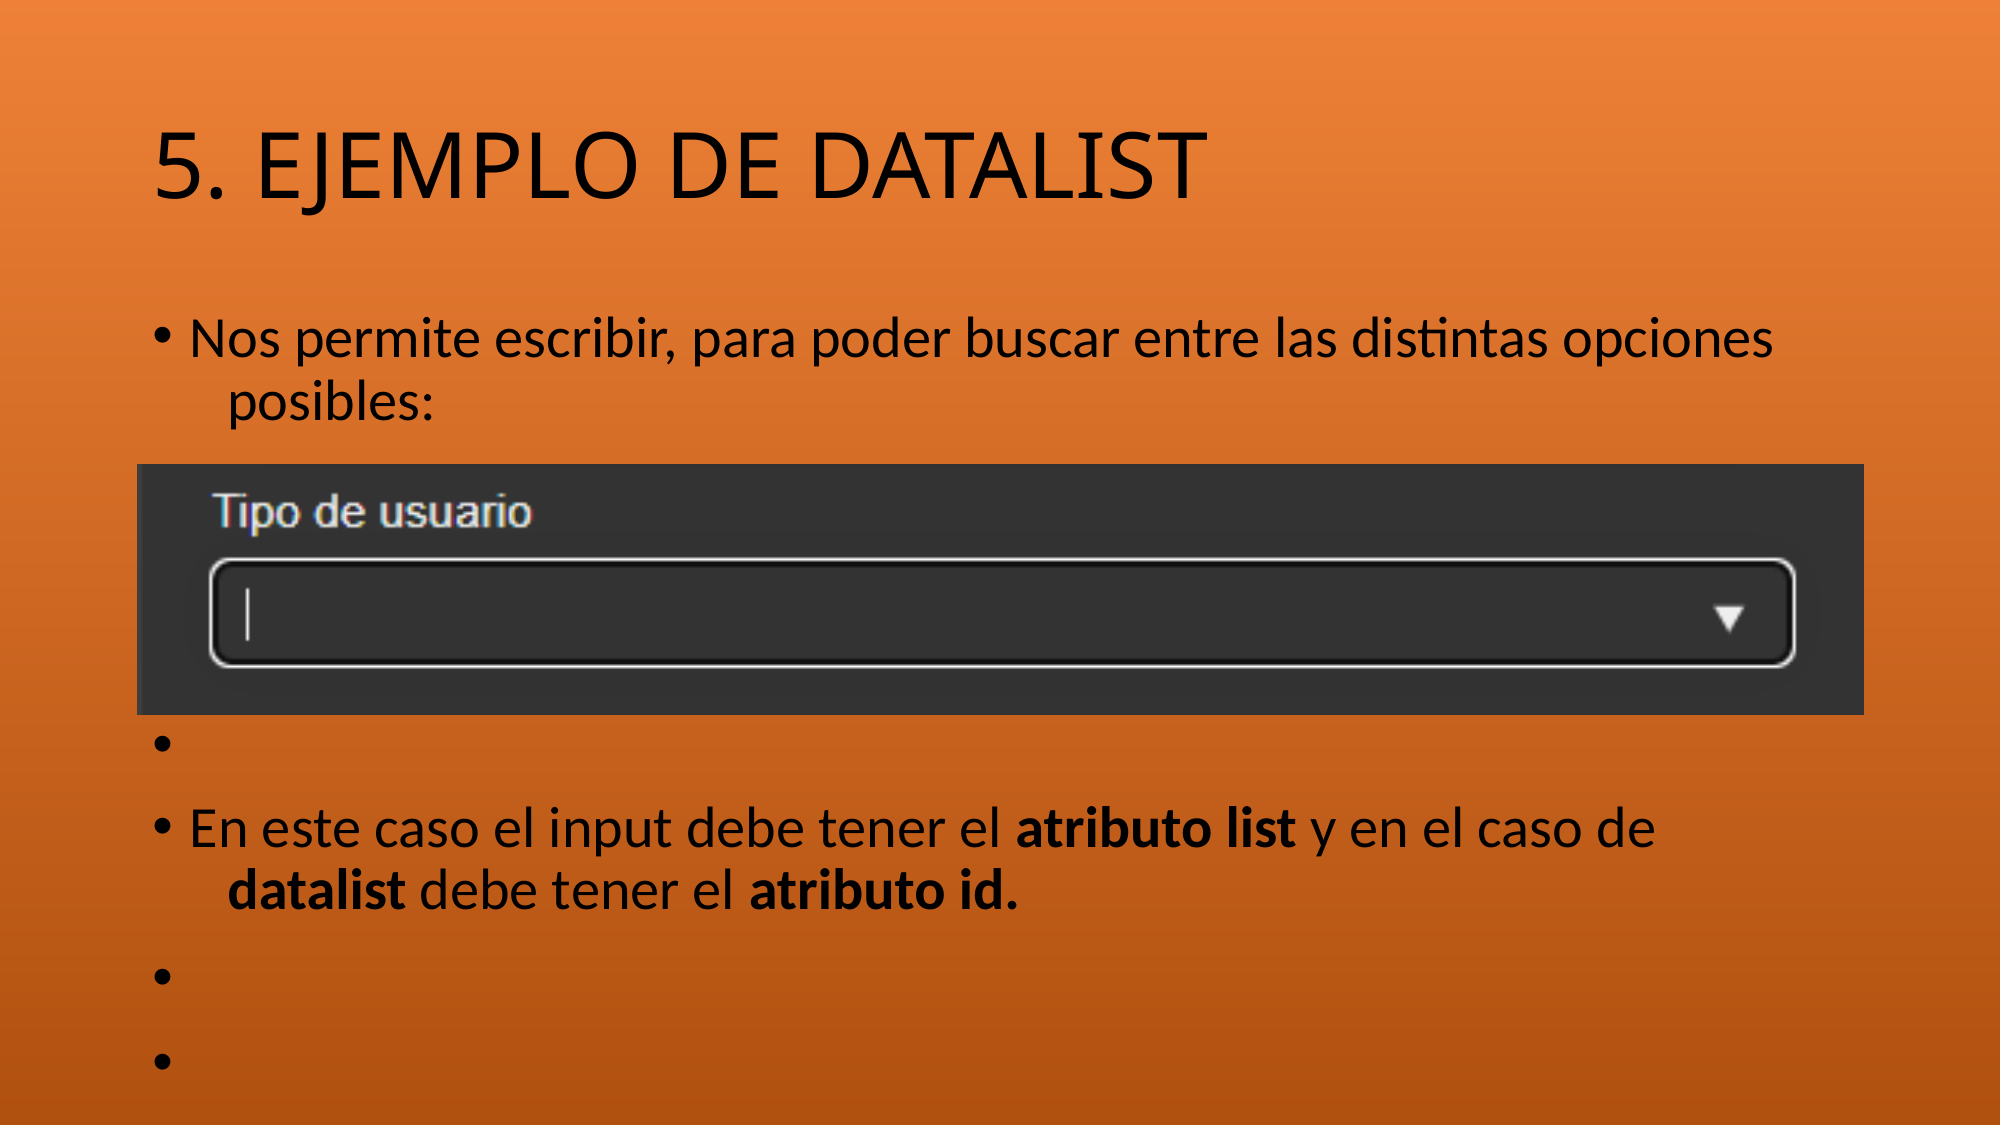

# 5. EJEMPLO DE DATALIST
Nos permite escribir, para poder buscar entre las distintas opciones posibles:
En este caso el input debe tener el atributo list y en el caso de datalist debe tener el atributo id.